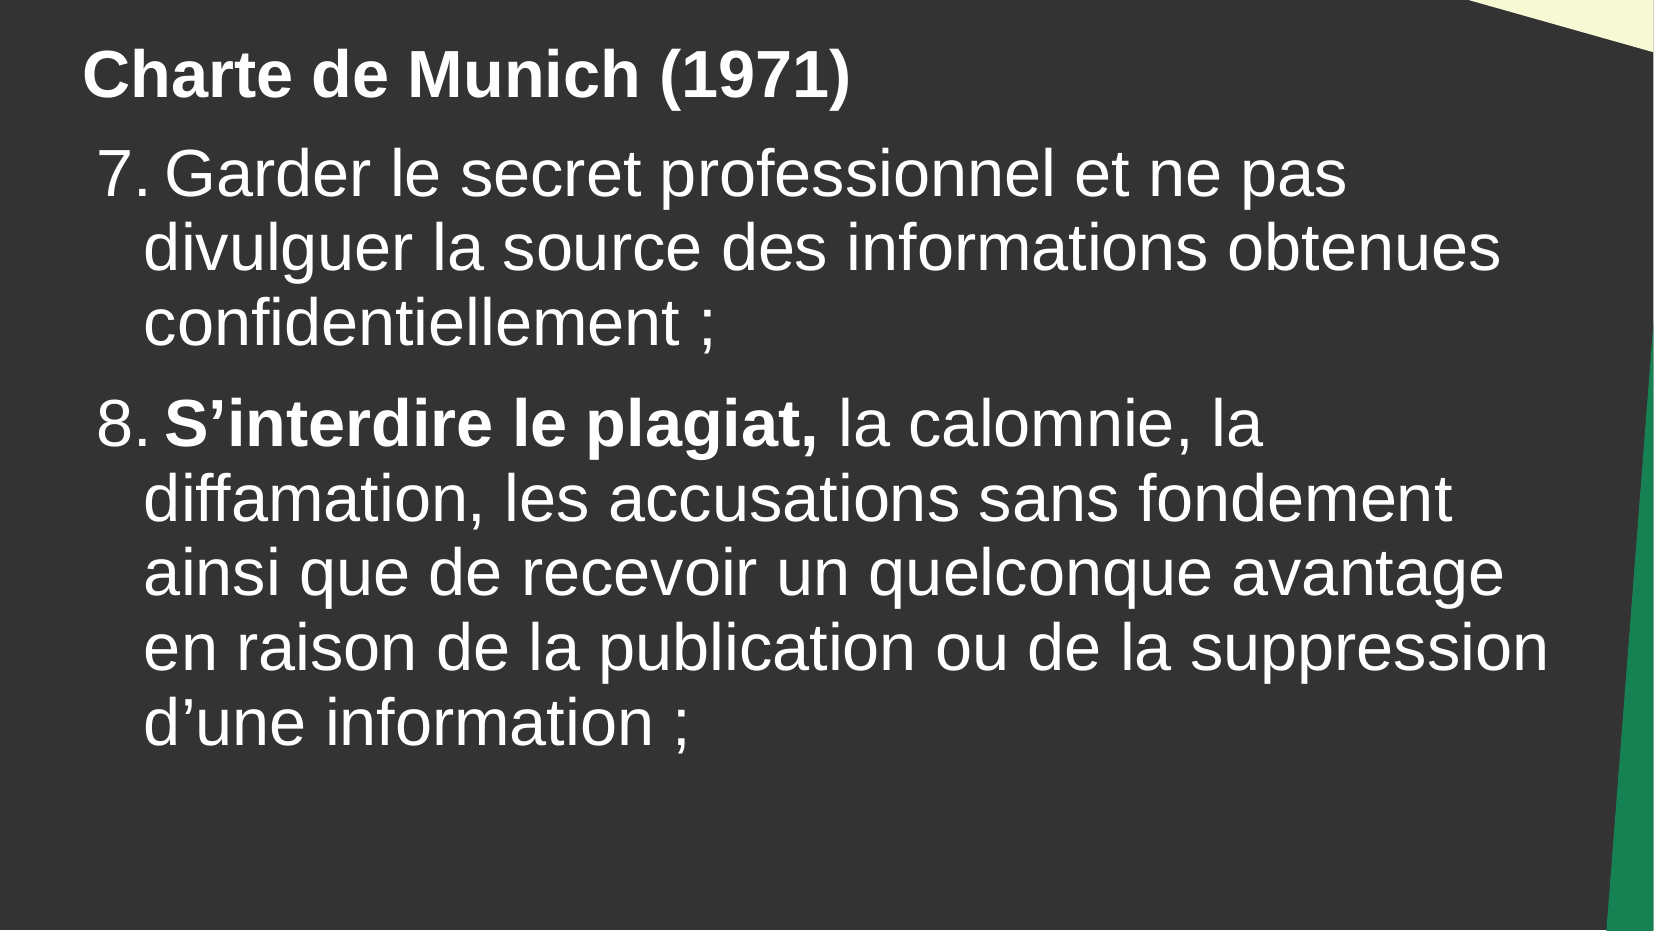

# Charte de Munich (1971)
 Garder le secret professionnel et ne pas divulguer la source des informations obtenues confidentiellement ;
 S’interdire le plagiat, la calomnie, la diffamation, les accusations sans fondement ainsi que de recevoir un quelconque avantage en raison de la publication ou de la suppression d’une information ;